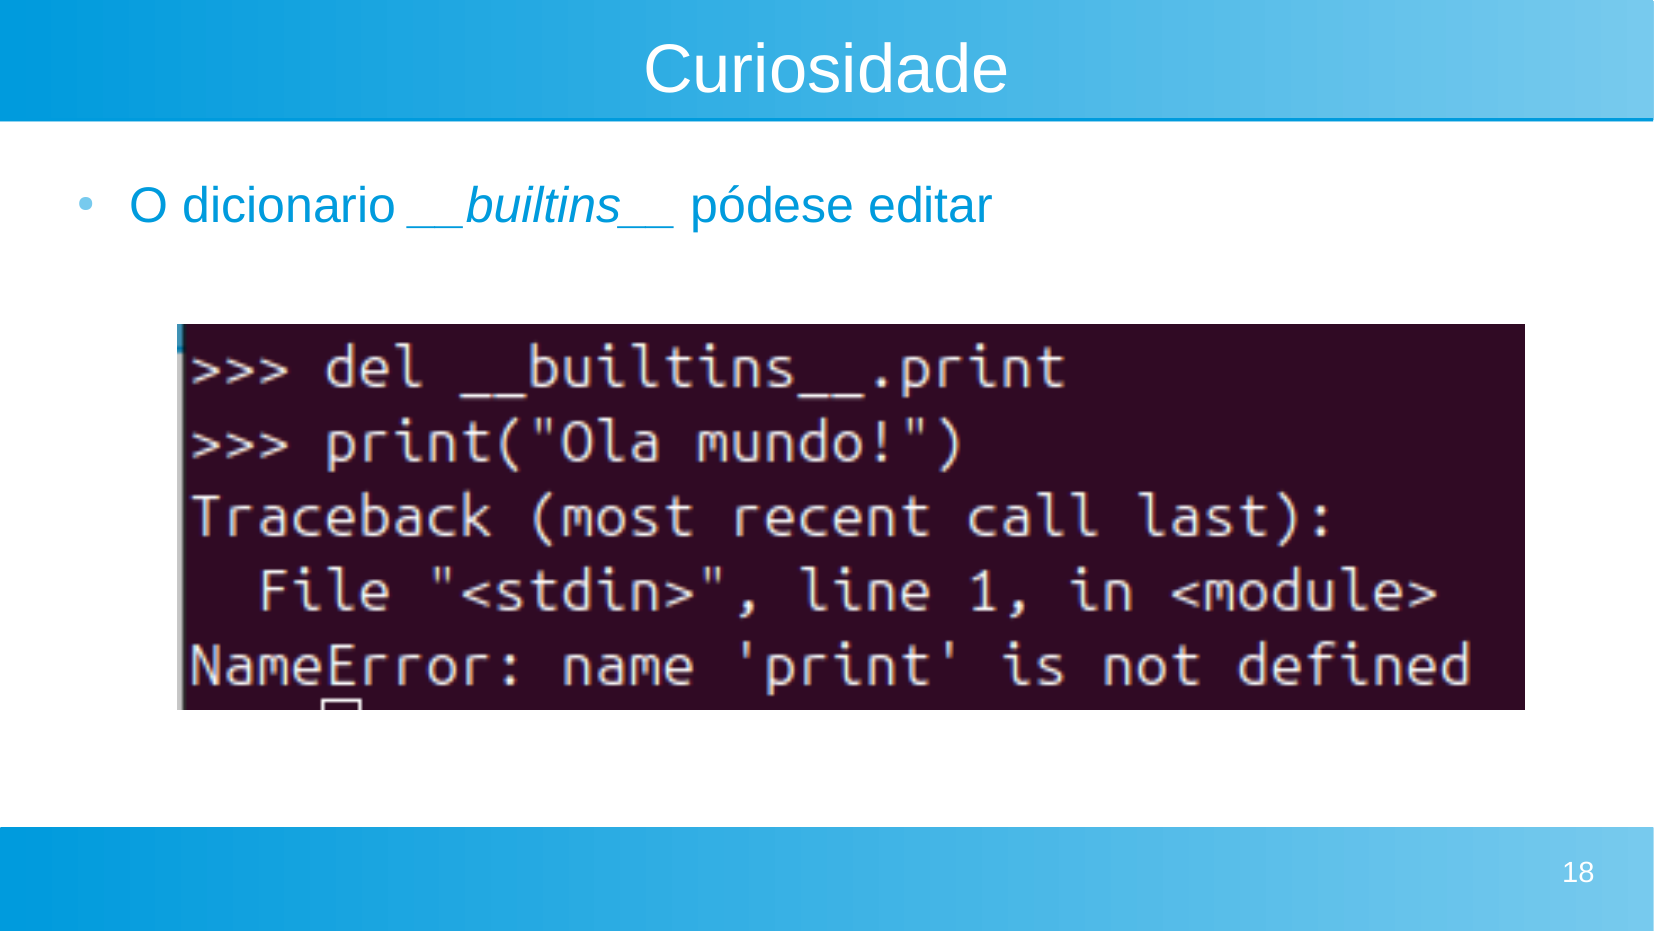

# Curiosidade
O dicionario __builtins__ pódese editar
18